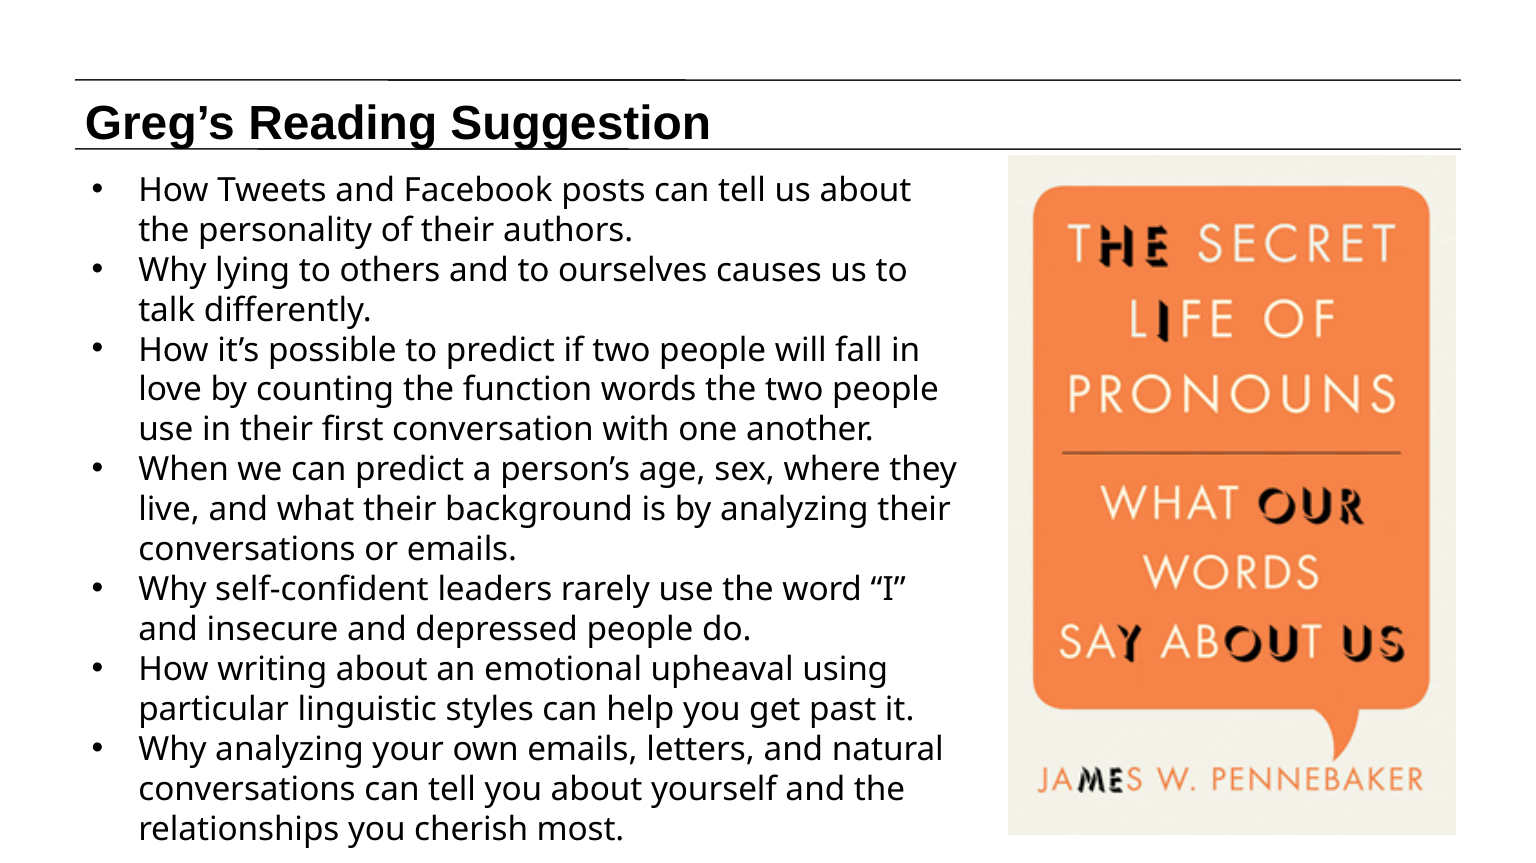

# Greg’s Reading Suggestion
How Tweets and Facebook posts can tell us about the personality of their authors.
Why lying to others and to ourselves causes us to talk differently.
How it’s possible to predict if two people will fall in love by counting the function words the two people use in their first conversation with one another.
When we can predict a person’s age, sex, where they live, and what their background is by analyzing their conversations or emails.
Why self-confident leaders rarely use the word “I” and insecure and depressed people do.
How writing about an emotional upheaval using particular linguistic styles can help you get past it.
Why analyzing your own emails, letters, and natural conversations can tell you about yourself and the relationships you cherish most.